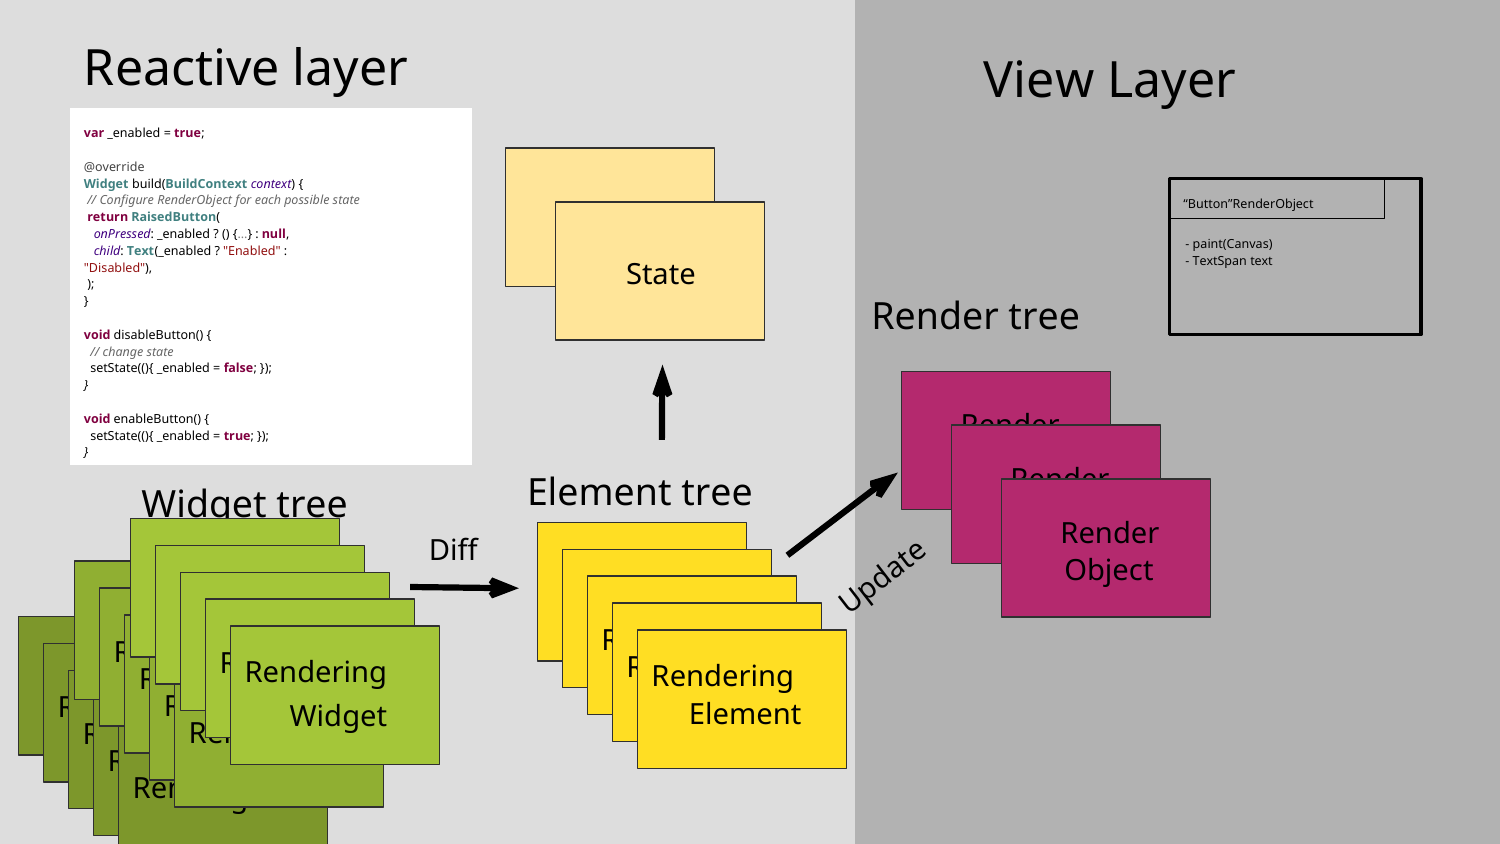

Reactive layer
View Layer
var _enabled = true;
@override
Widget build(BuildContext context) {
 // Configure RenderObject for each possible state
“Button”RenderObject
 return RaisedButton(
 onPressed: _enabled ? () {...} : null,
- paint(Canvas)
 child: Text(_enabled ? "Enabled" :
- TextSpan text
State
"Disabled"),
 );
Render tree
}
void disableButton() {
 // change state
 setState((){ _enabled = false; });
}
Render
void enableButton() {
 setState((){ _enabled = true; });
}
Render
Element tree
Widget tree
Render
Diff
Widget
Object
Update
Widget
Rendering
Widget
Rendering
Widget
Widget
Rendering
Rendering
Widget
Widget
Rendering
Rendering
Rendering
Widget
Widget
Rendering
Rendering
Element
Widget
Widget
Rendering
Rendering
Widget
Widget
Rendering
Rendering
Widget